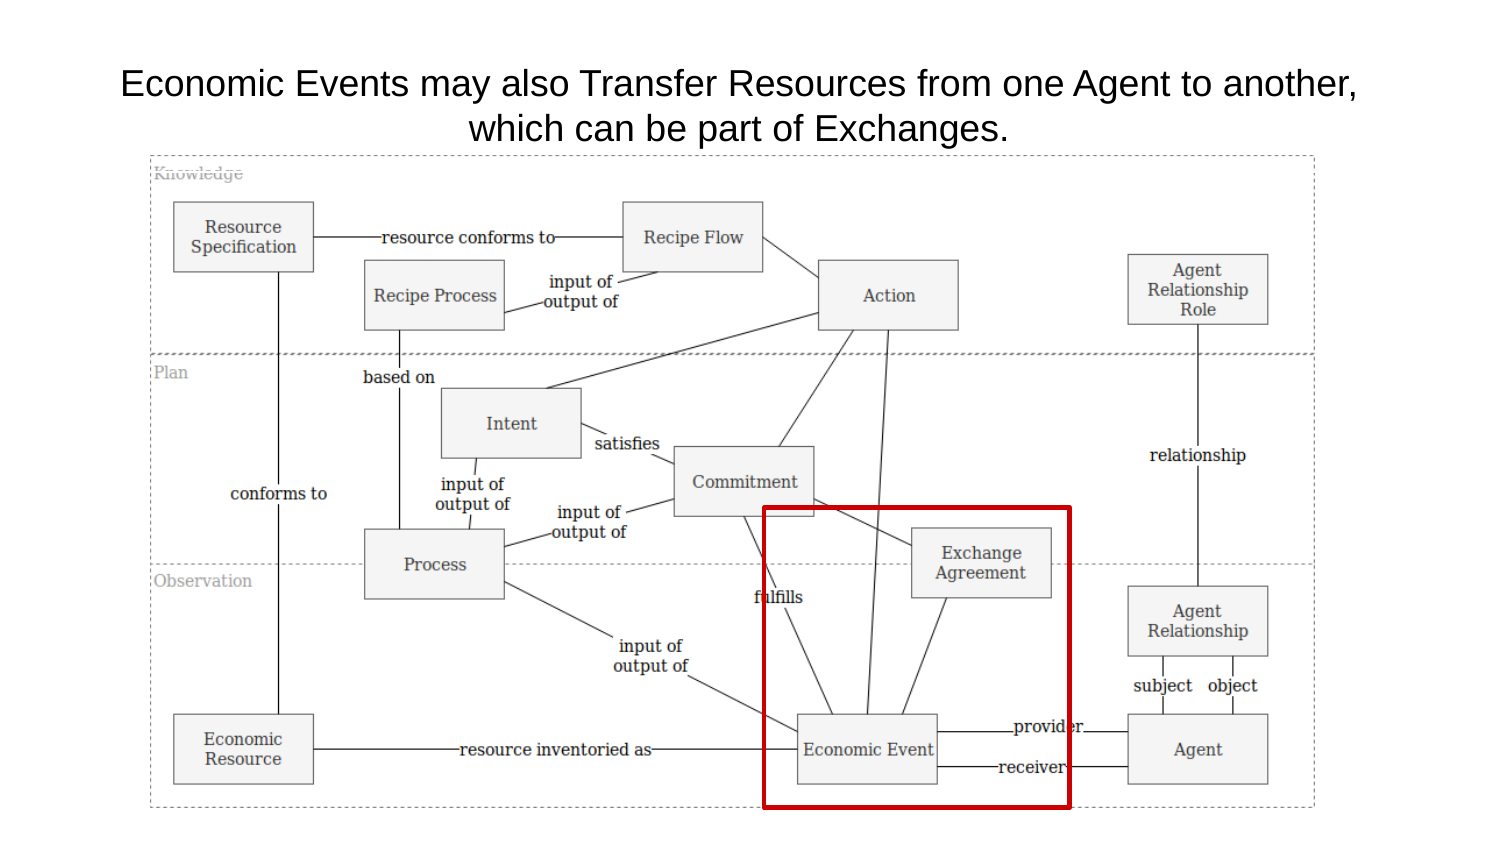

Economic Events may also Transfer Resources from one Agent to another,
which can be part of Exchanges.